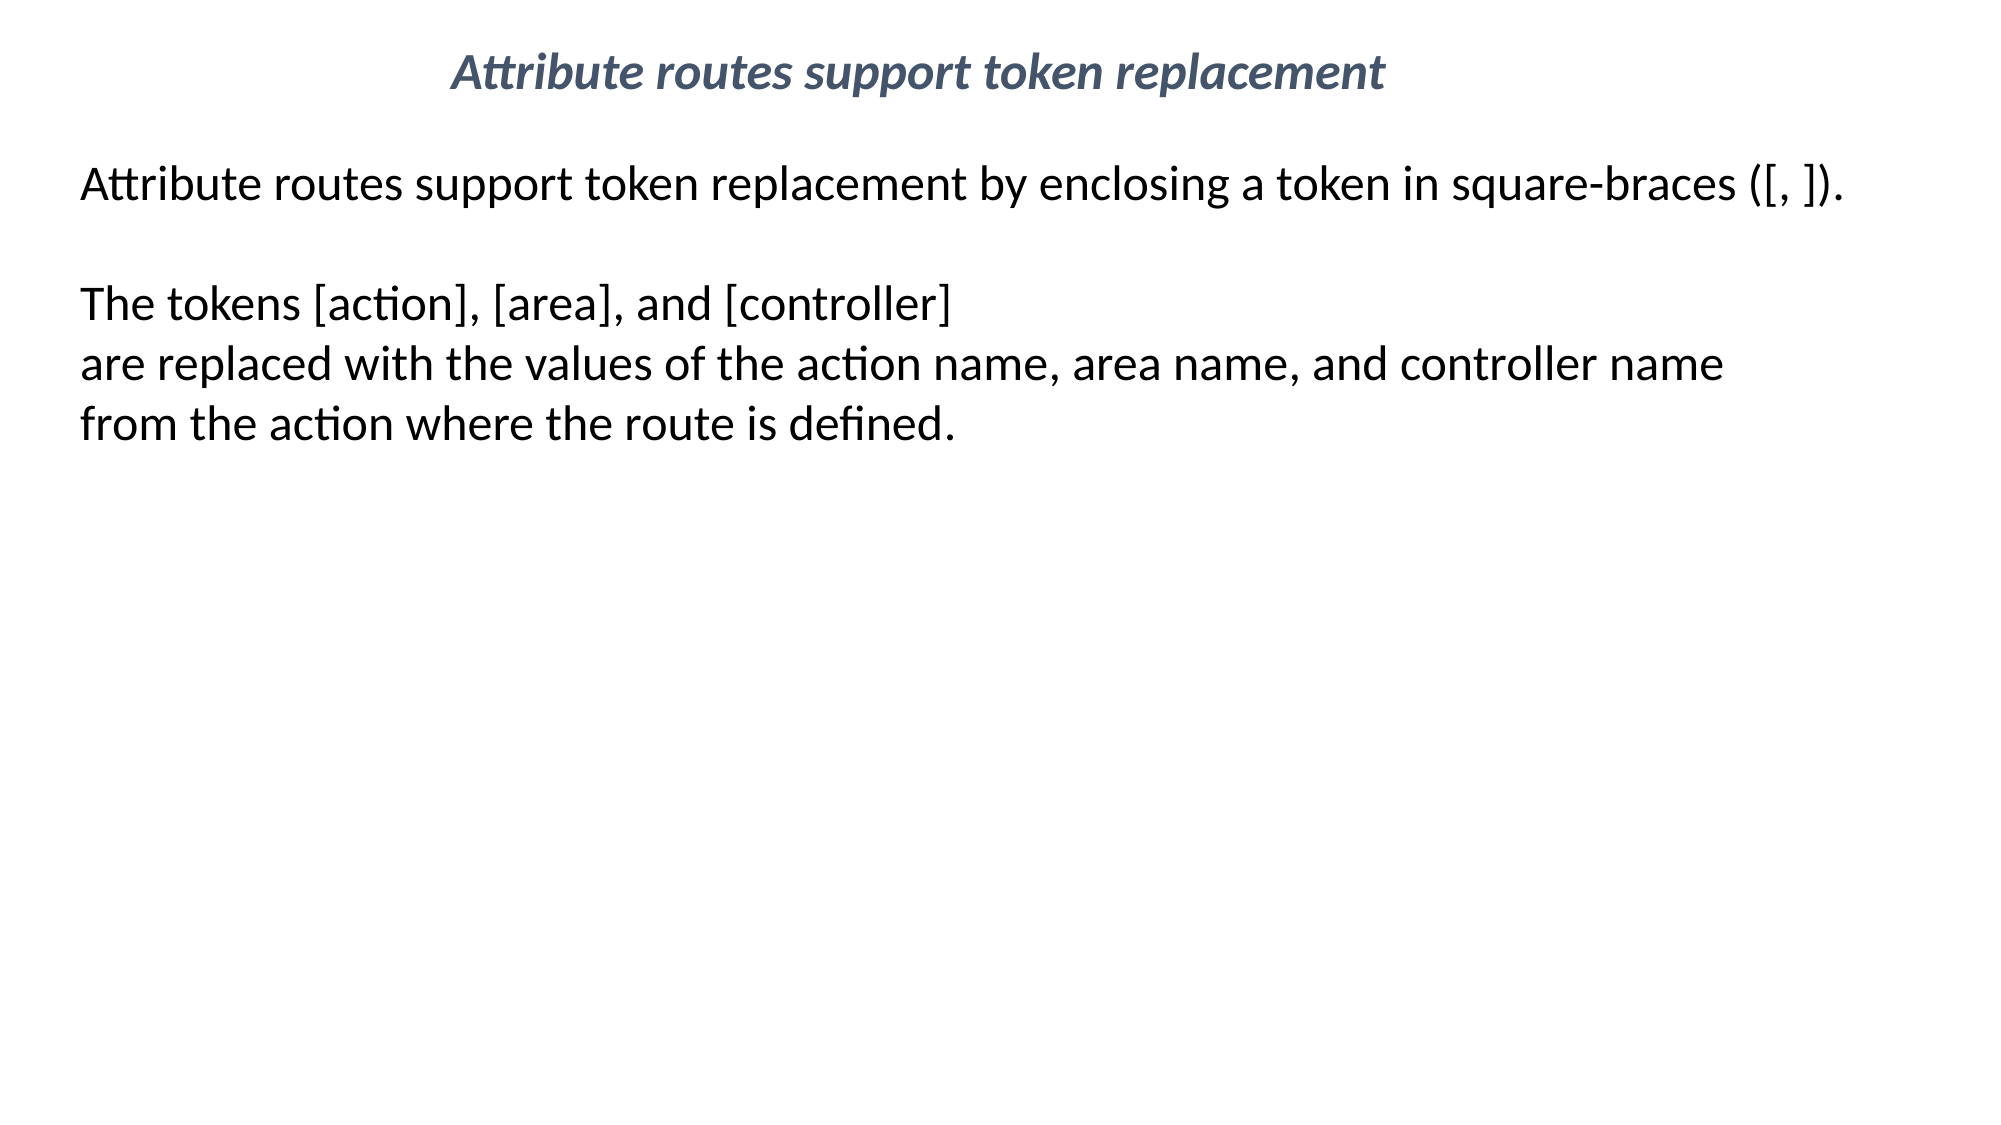

# Attribute routes support token replacement
Attribute routes support token replacement by enclosing a token in square-braces ([, ]).
The tokens [action], [area], and [controller]
are replaced with the values of the action name, area name, and controller name
from the action where the route is defined.